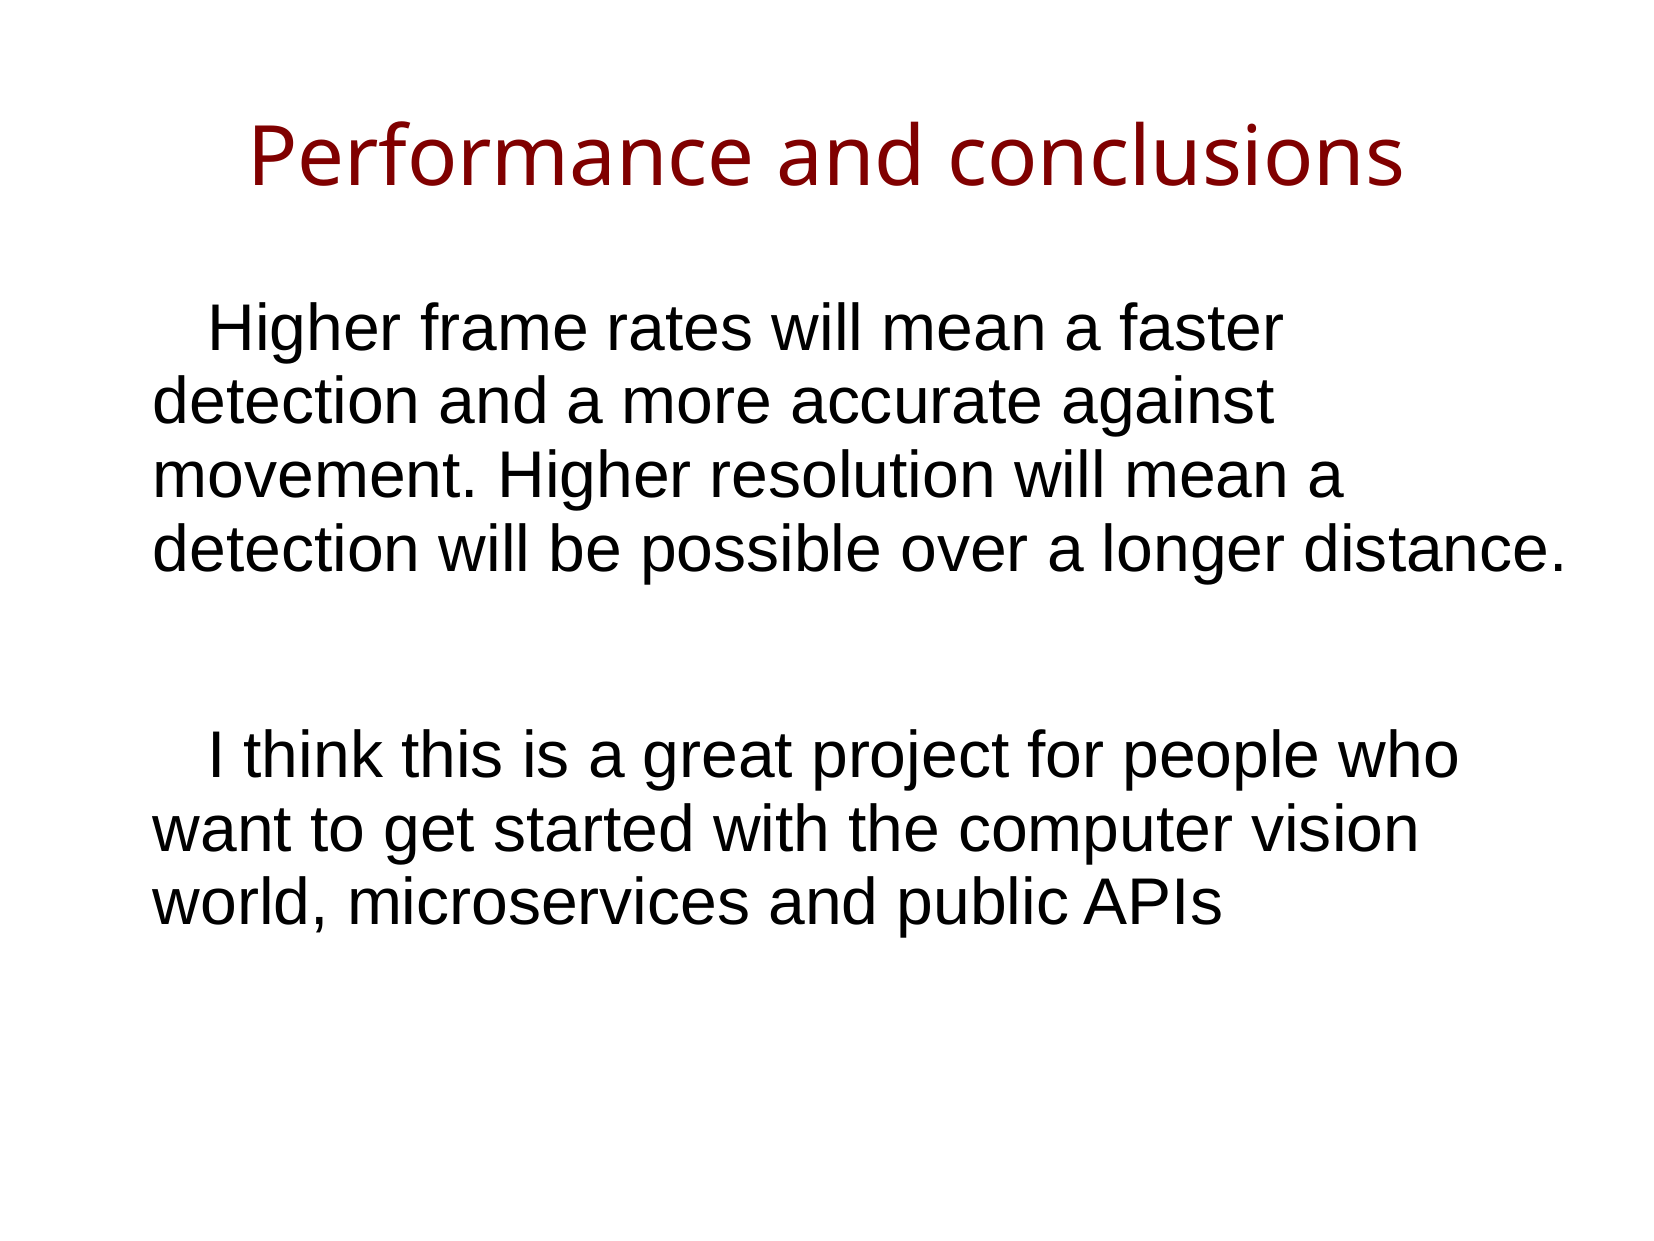

# Performance and conclusions
 Higher frame rates will mean a faster detection and a more accurate against movement. Higher resolution will mean a detection will be possible over a longer distance.
 I think this is a great project for people who want to get started with the computer vision world, microservices and public APIs